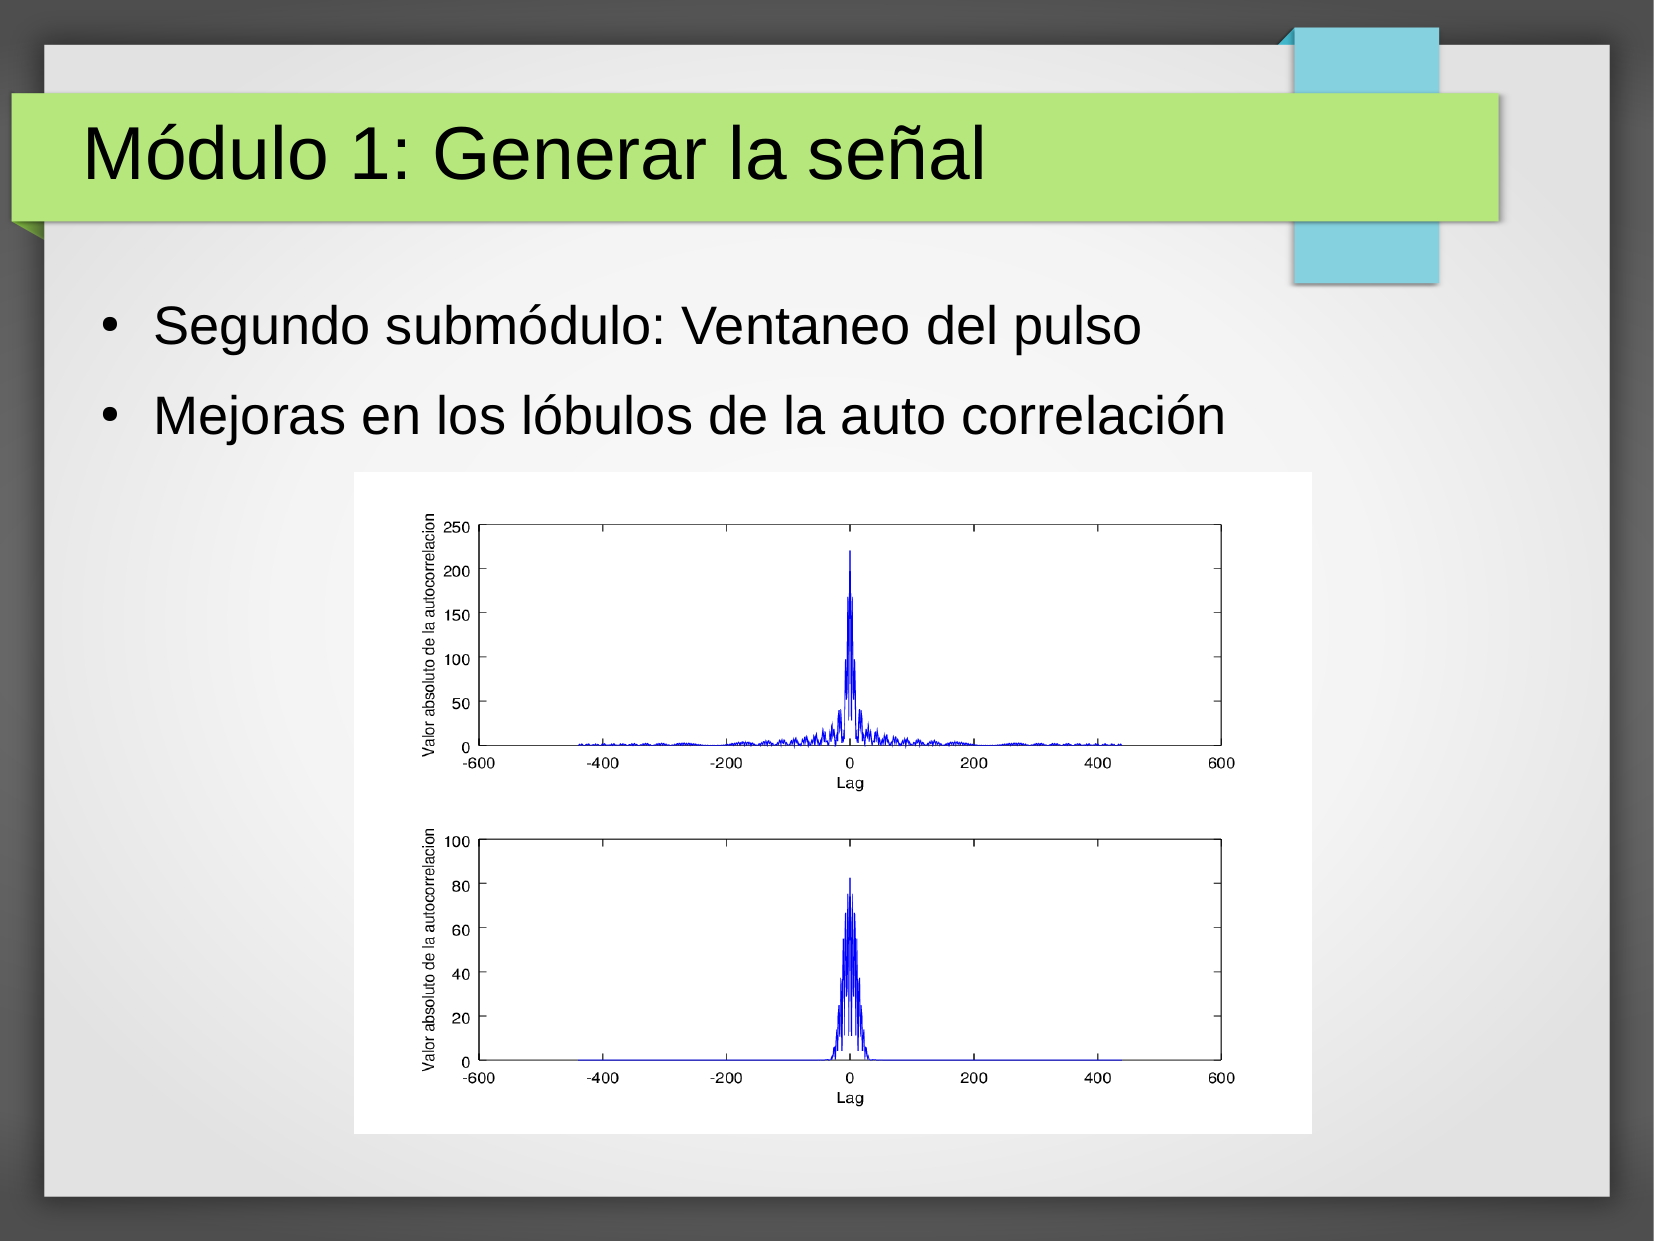

# Módulo 1: Generar la señal
Segundo submódulo: Ventaneo del pulso
Mejoras en los lóbulos de la auto correlación